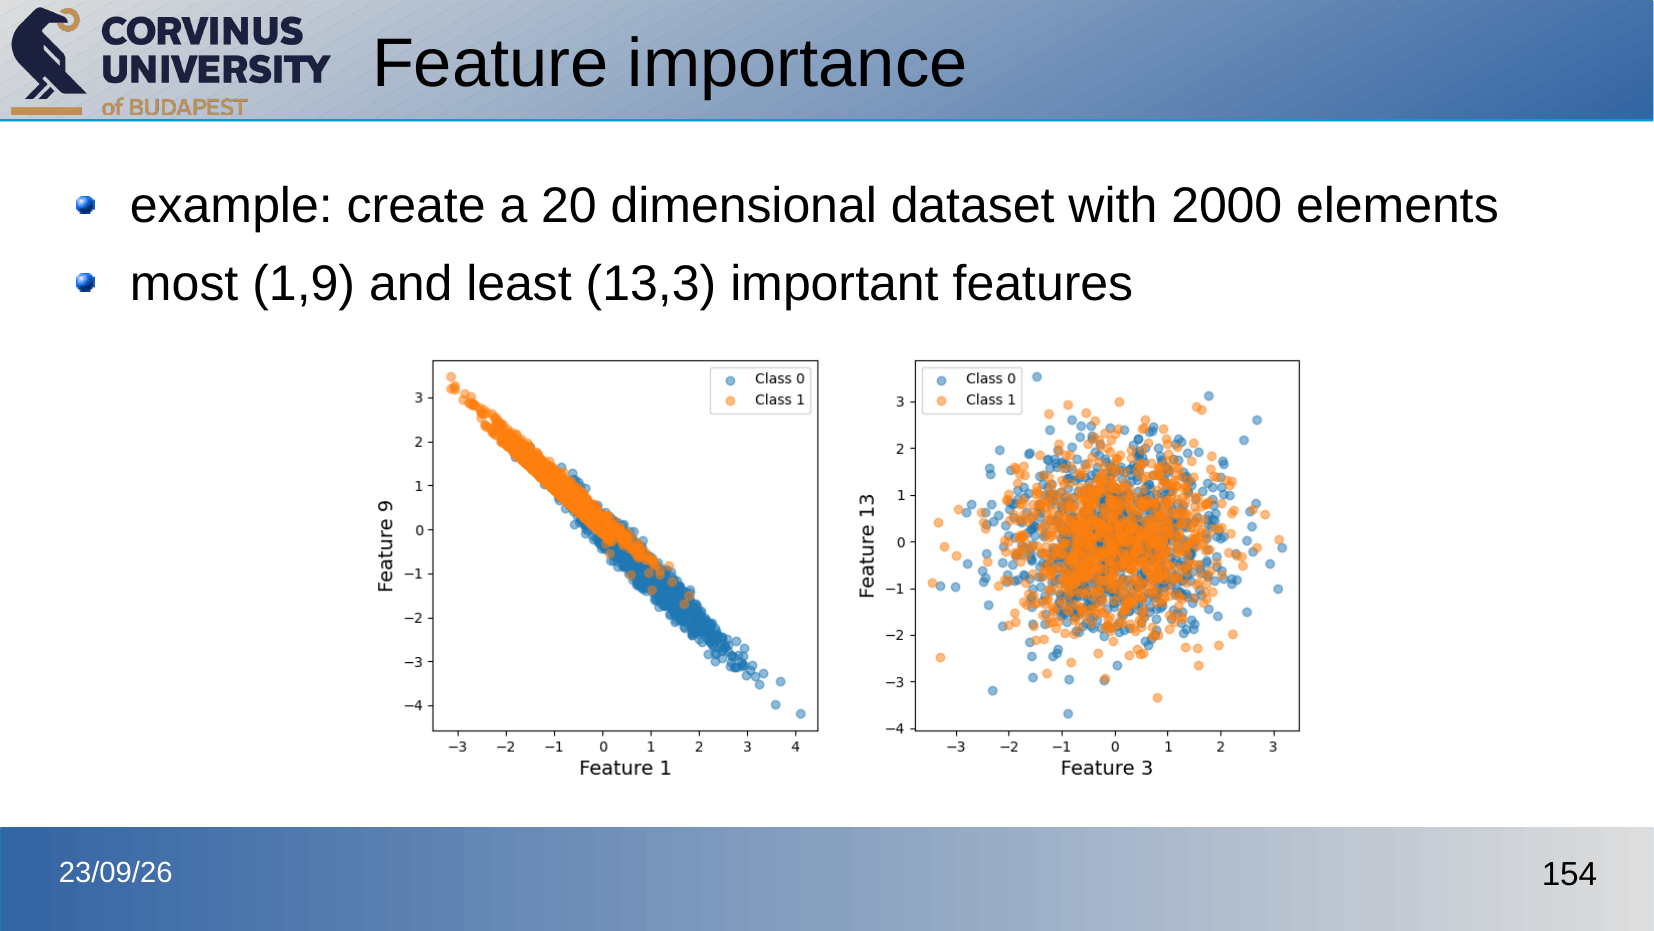

# Feature importance
example: create a 20 dimensional dataset with 2000 elements
most (1,9) and least (13,3) important features